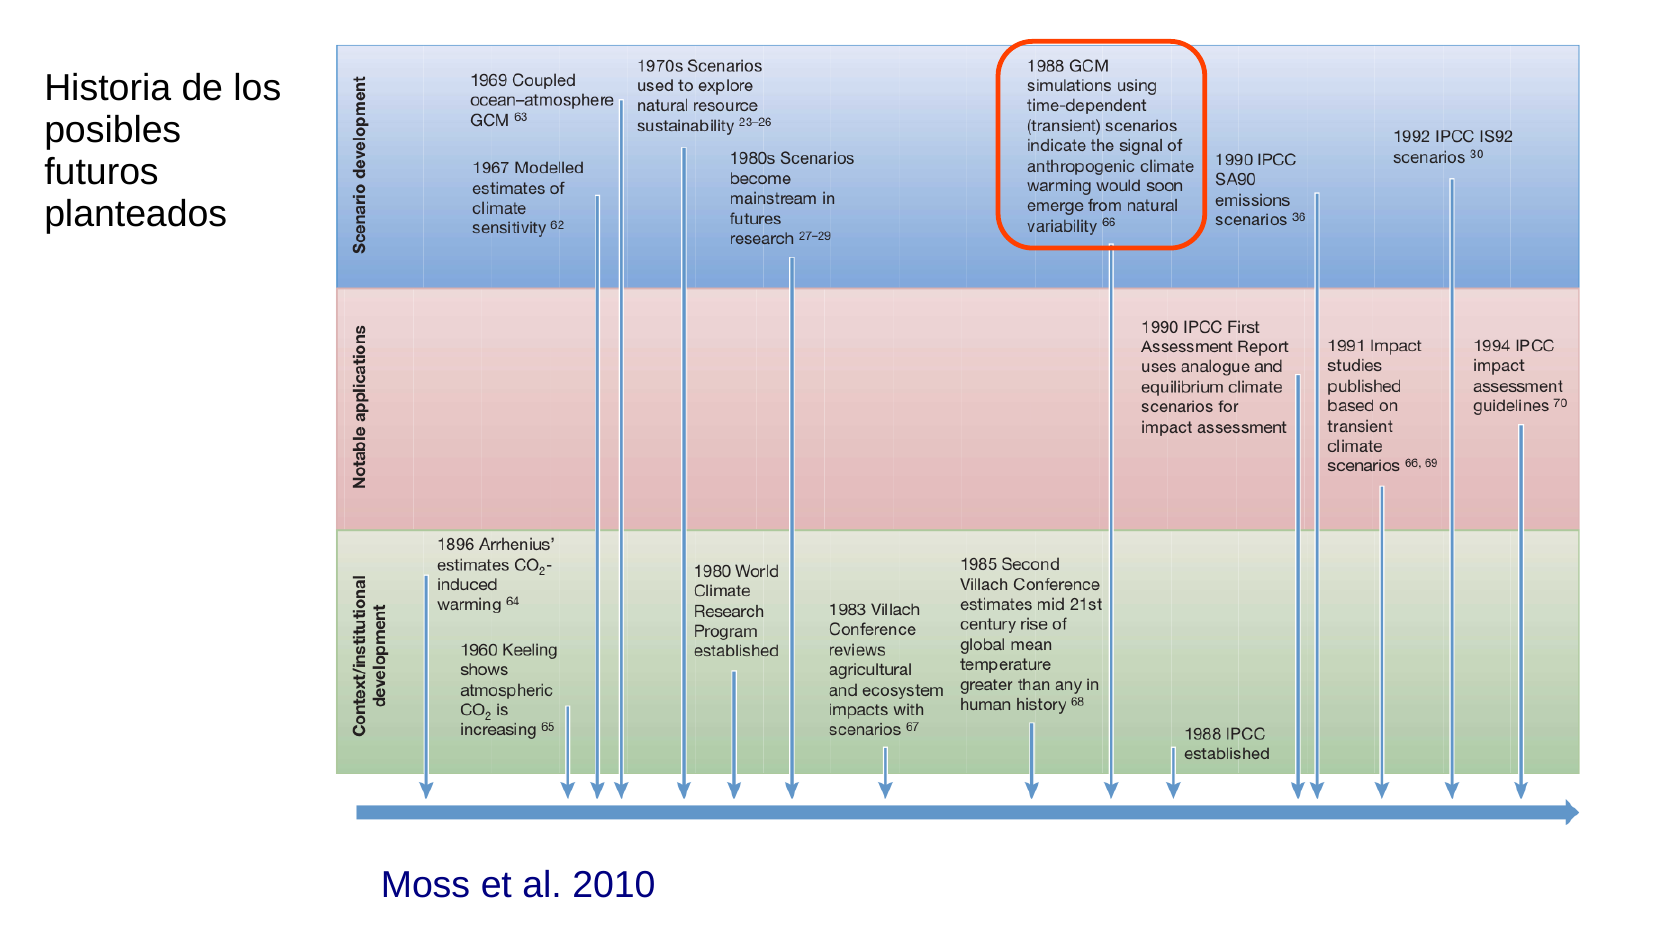

Historia de los posibles futuros planteados
Moss et al. 2010